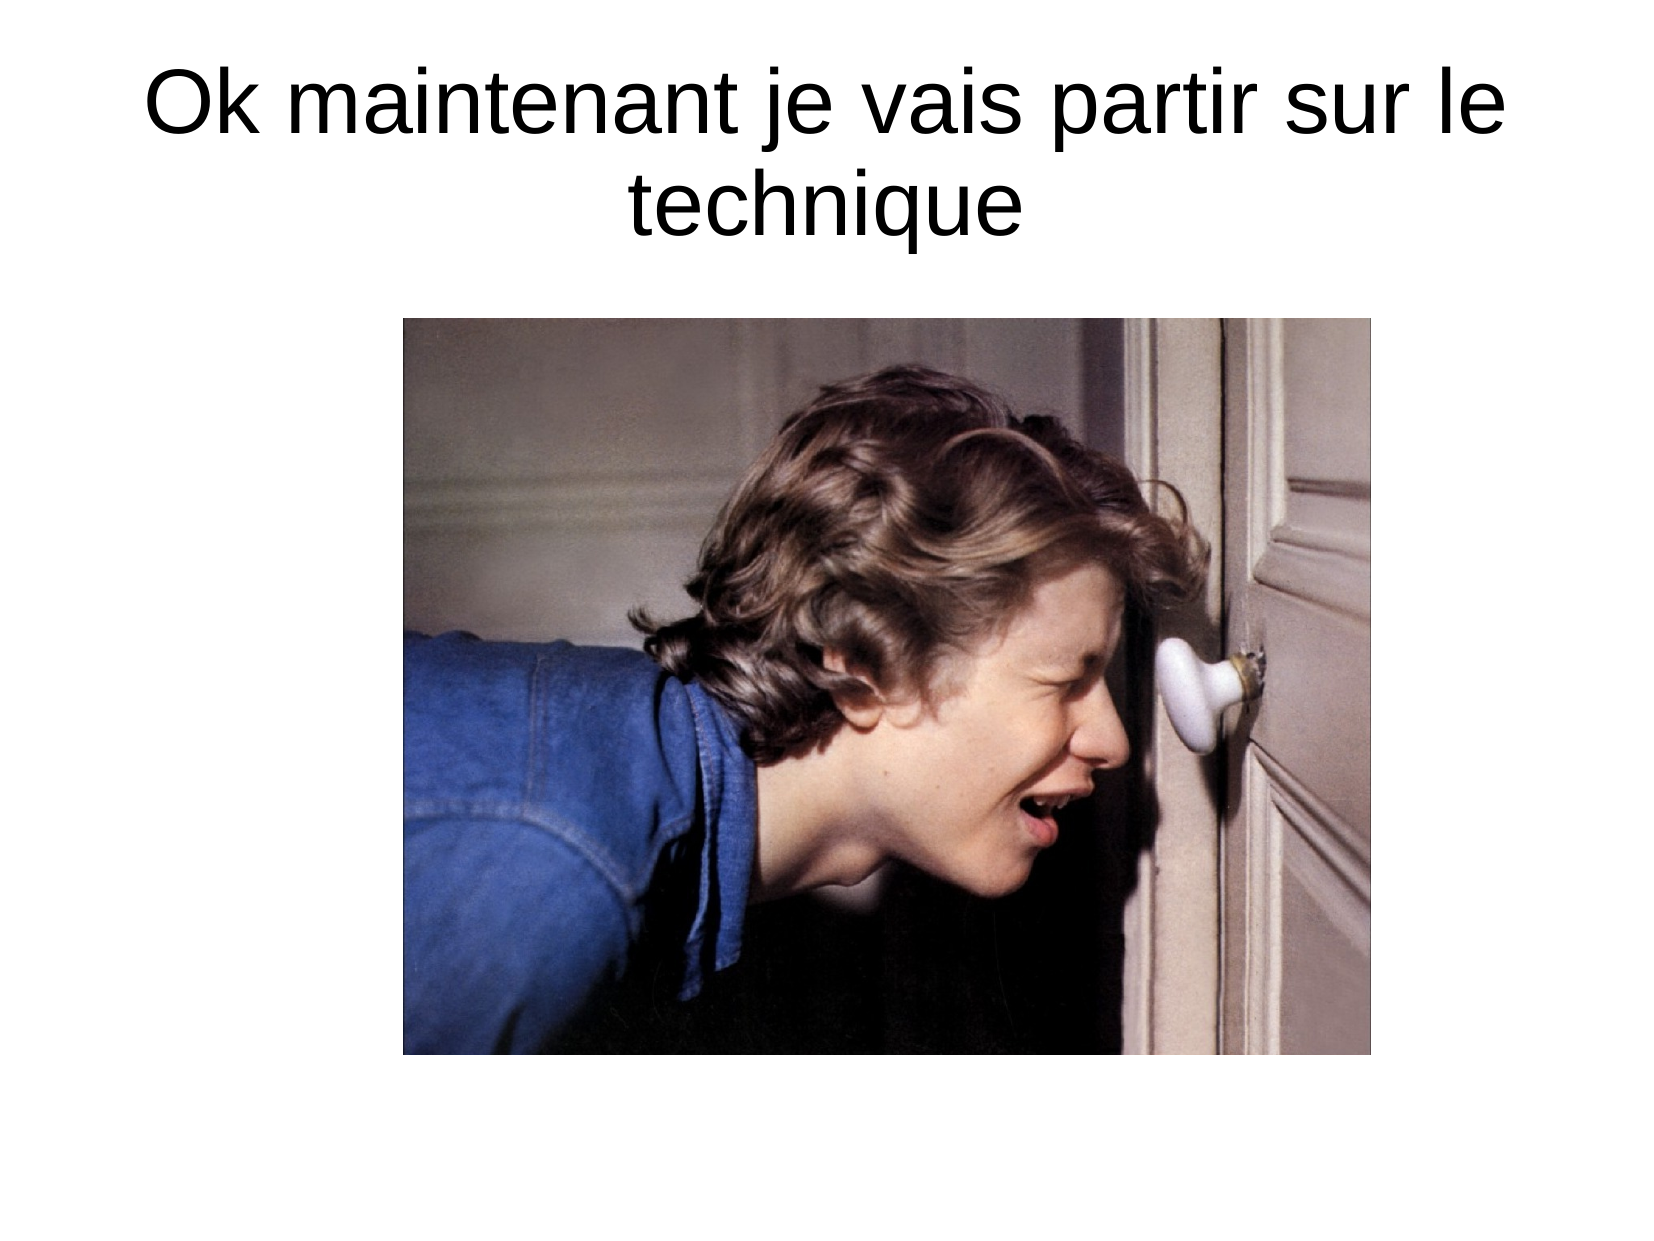

# Ok maintenant je vais partir sur le technique